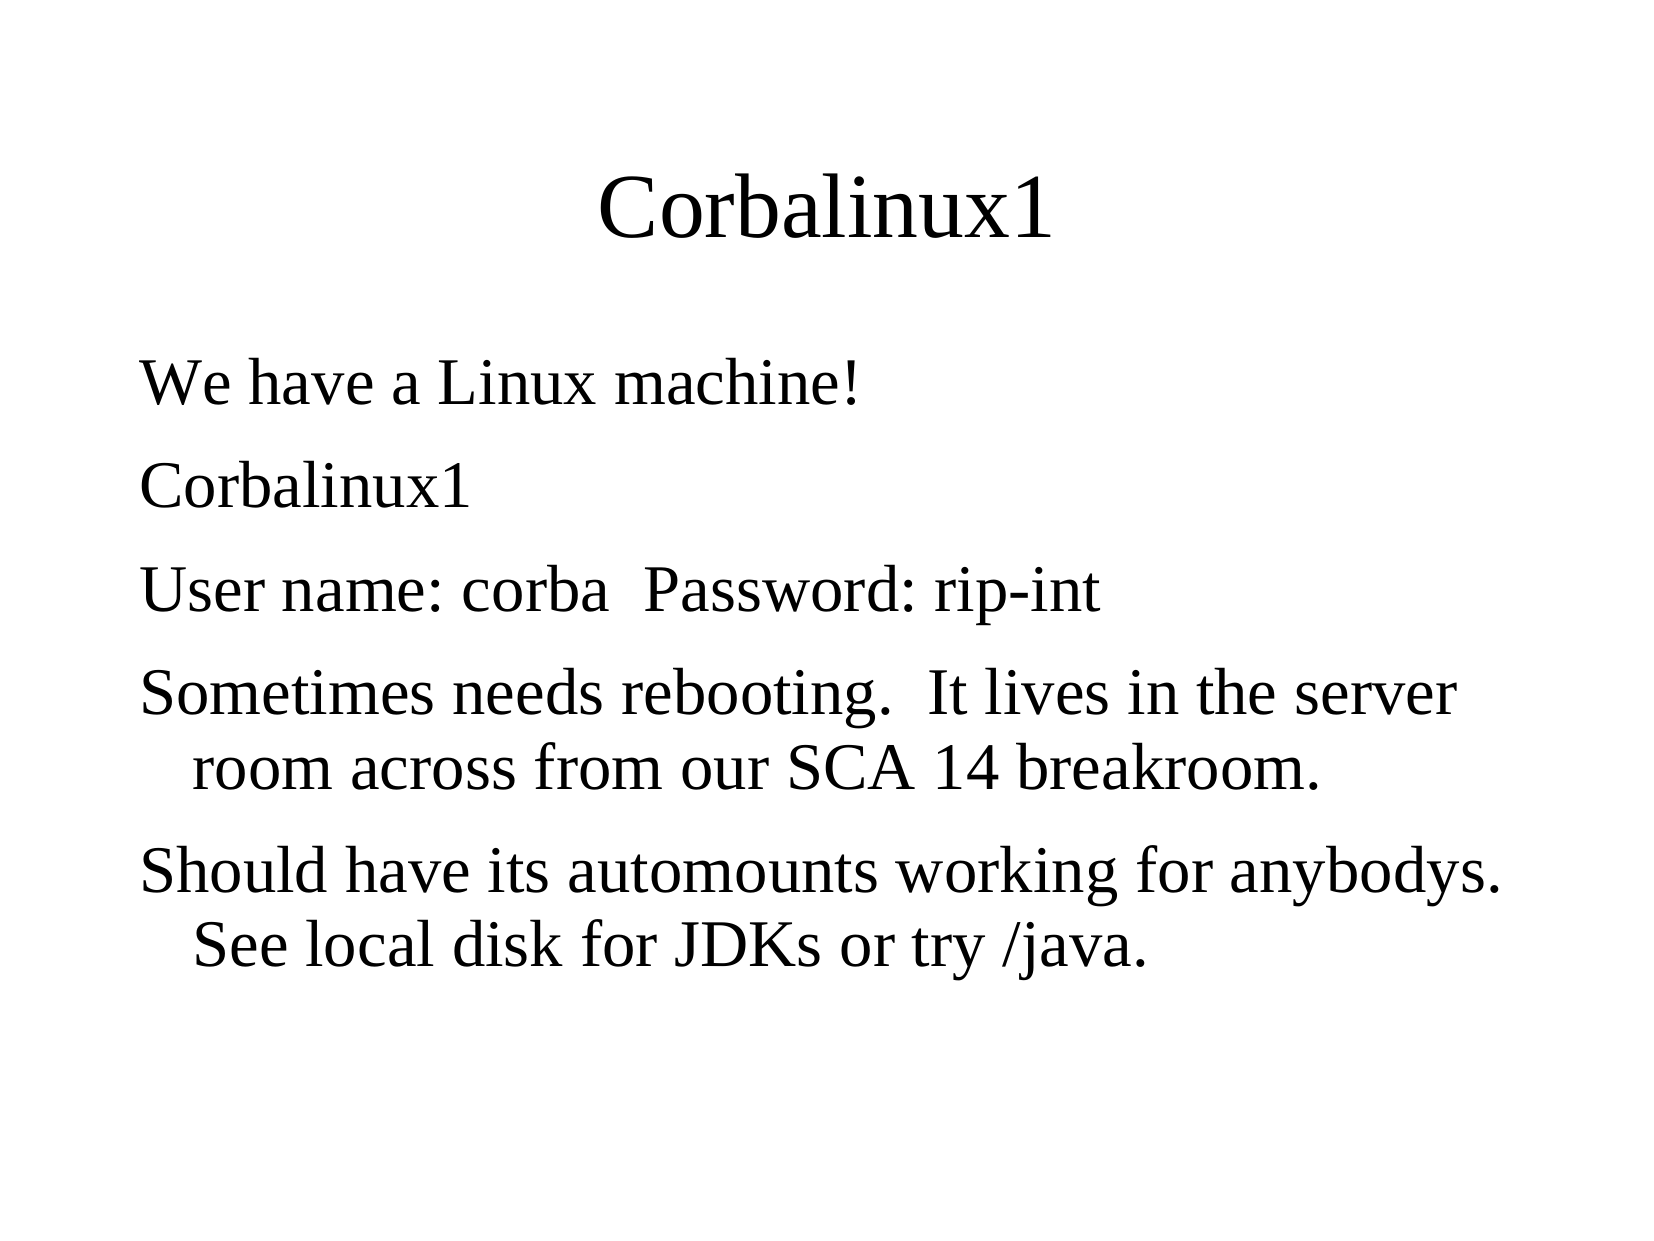

# Corbalinux1
We have a Linux machine!
Corbalinux1
User name: corba Password: rip-int
Sometimes needs rebooting. It lives in the server room across from our SCA 14 breakroom.
Should have its automounts working for anybodys. See local disk for JDKs or try /java.